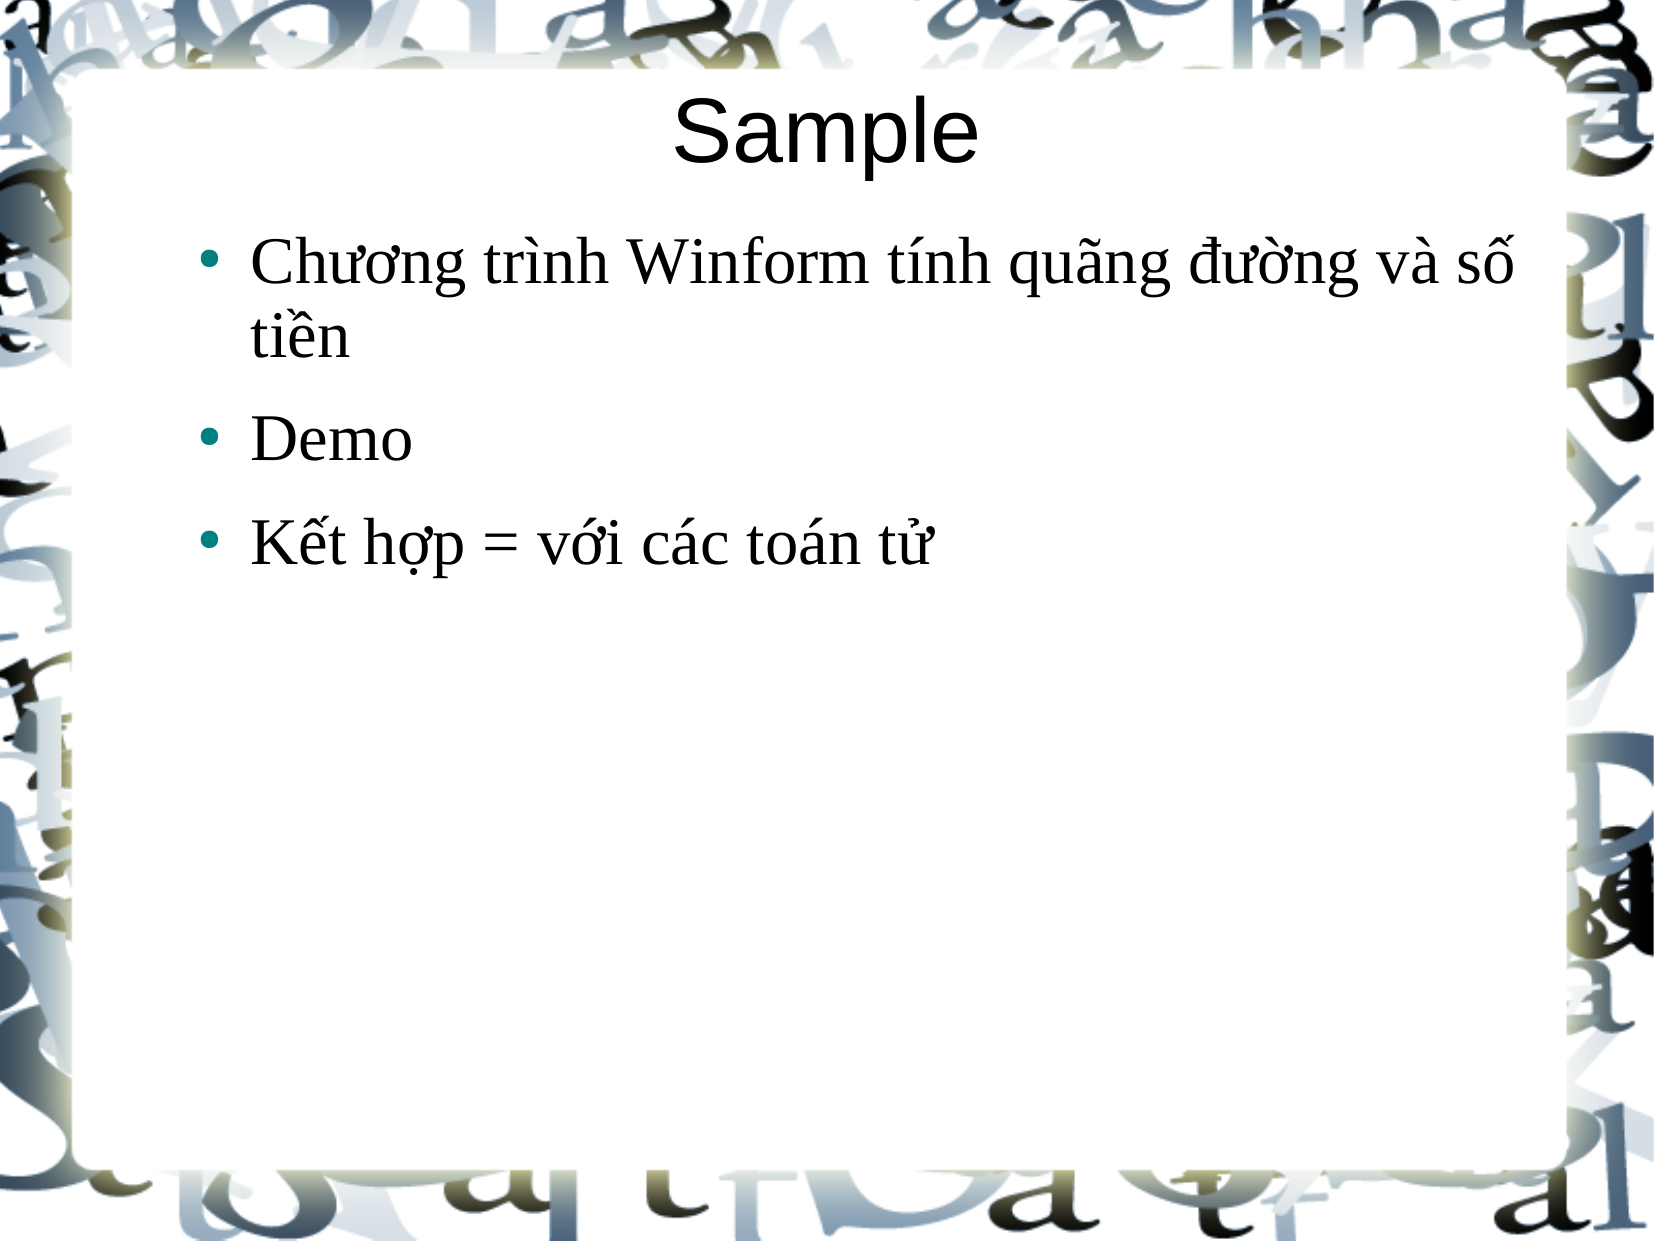

# Sample
Chương trình Winform tính quãng đường và số tiền
Demo
Kết hợp = với các toán tử